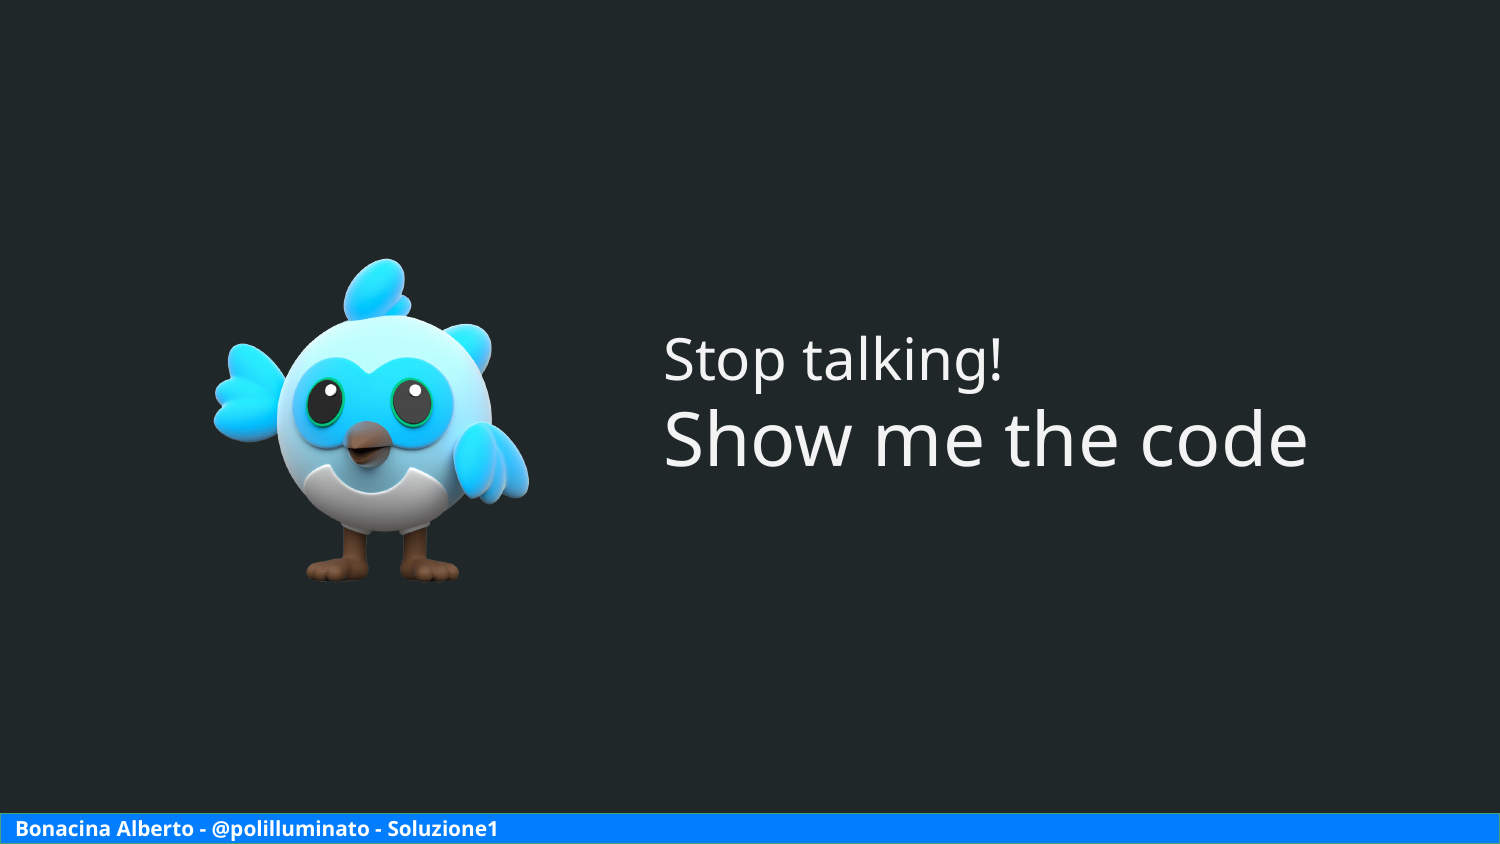

Stop talking!
Show me the code
Bonacina Alberto - @polilluminato - Soluzione1